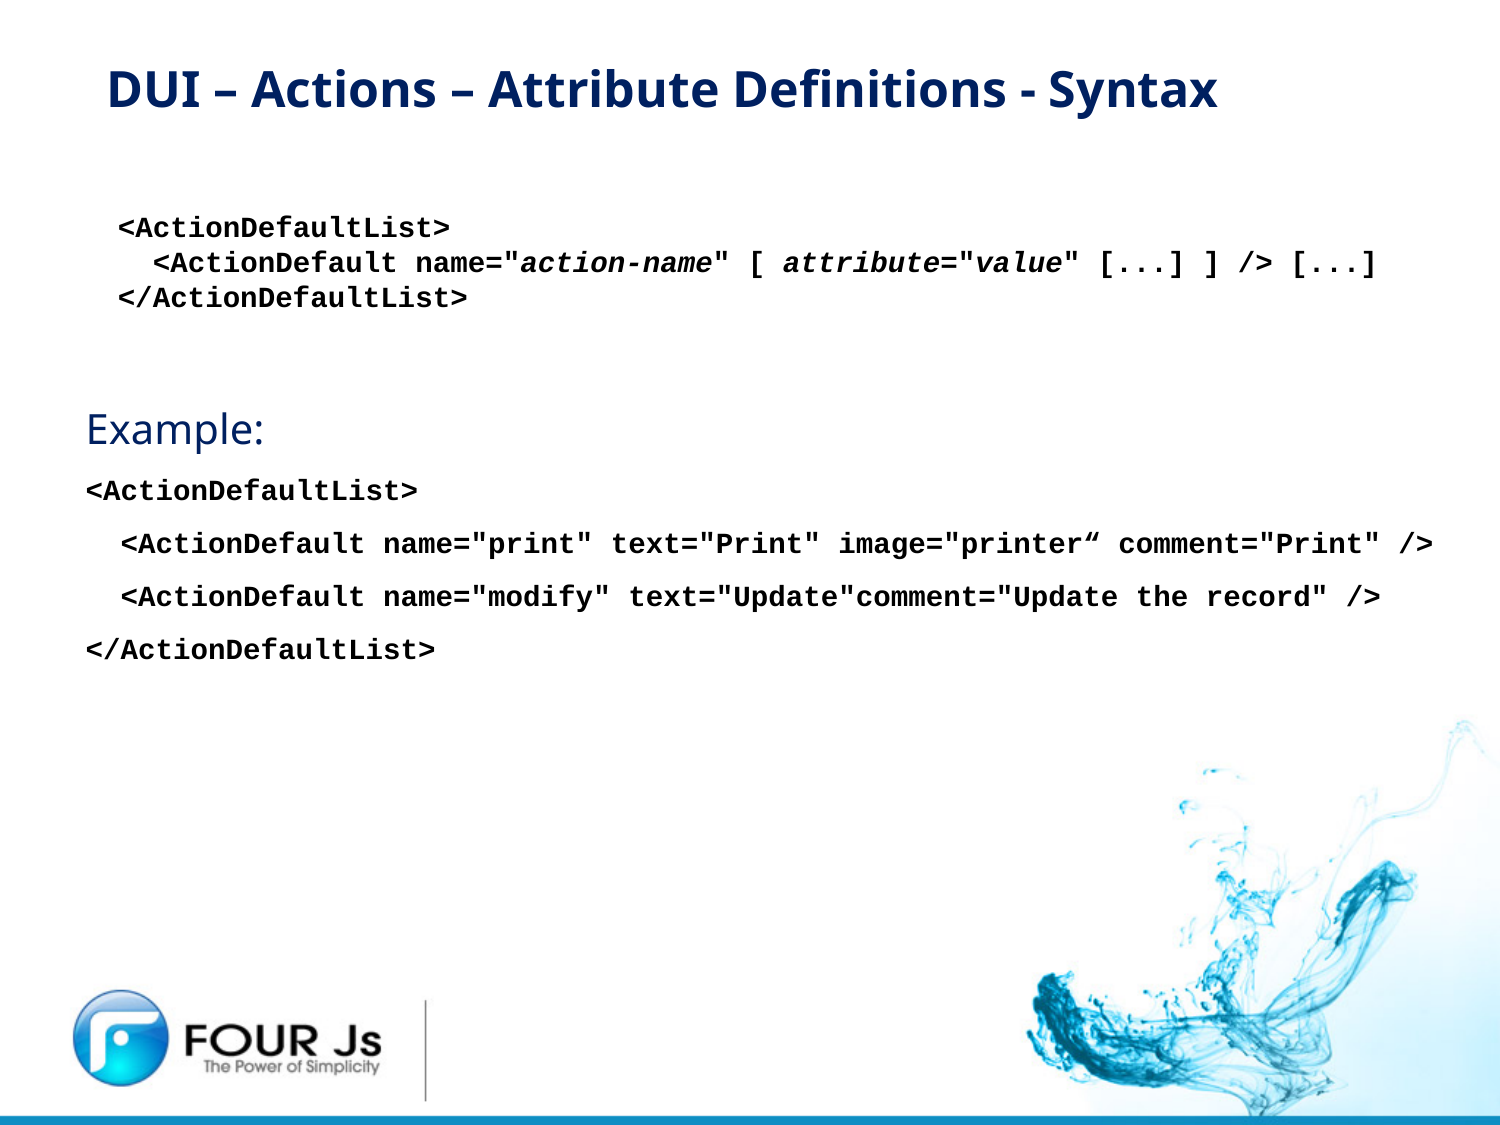

# DUI – Actions – Attribute Definitions - Syntax
<ActionDefaultList>
 <ActionDefault name="action-name" [ attribute="value" [...] ] /> [...]
</ActionDefaultList>
Example:
<ActionDefaultList>
 <ActionDefault name="print" text="Print" image="printer“ comment="Print" />
 <ActionDefault name="modify" text="Update"comment="Update the record" />
</ActionDefaultList>